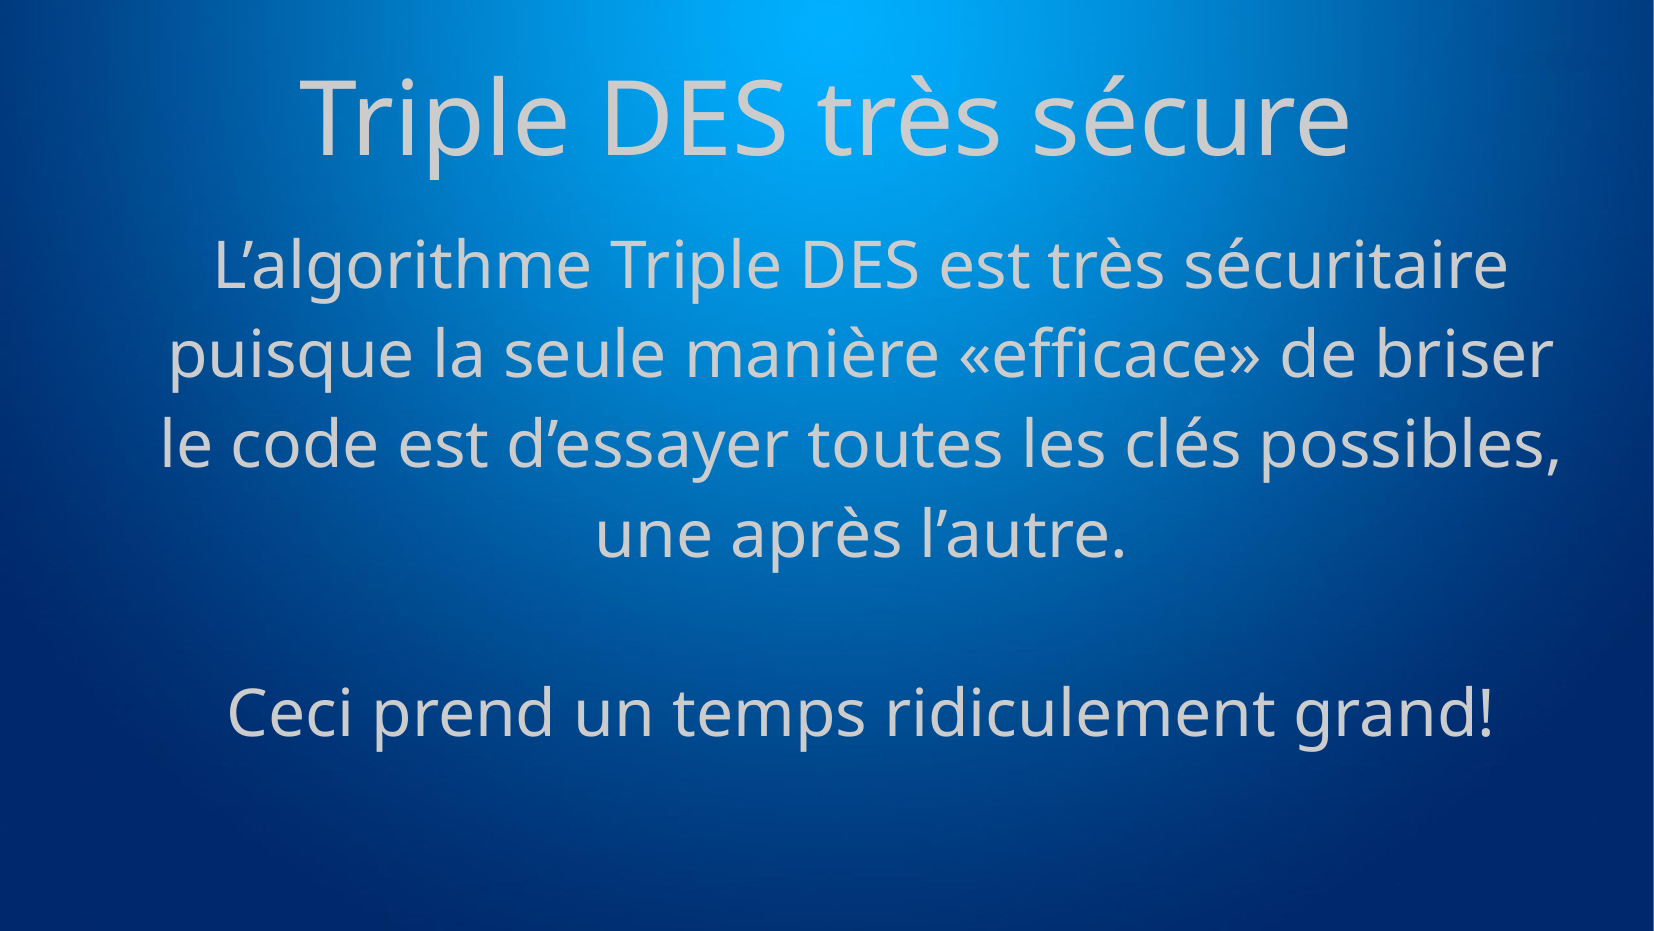

# Triple DES très sécure
L’algorithme Triple DES est très sécuritaire puisque la seule manière «efficace» de briser le code est d’essayer toutes les clés possibles, une après l’autre.
Ceci prend un temps ridiculement grand!